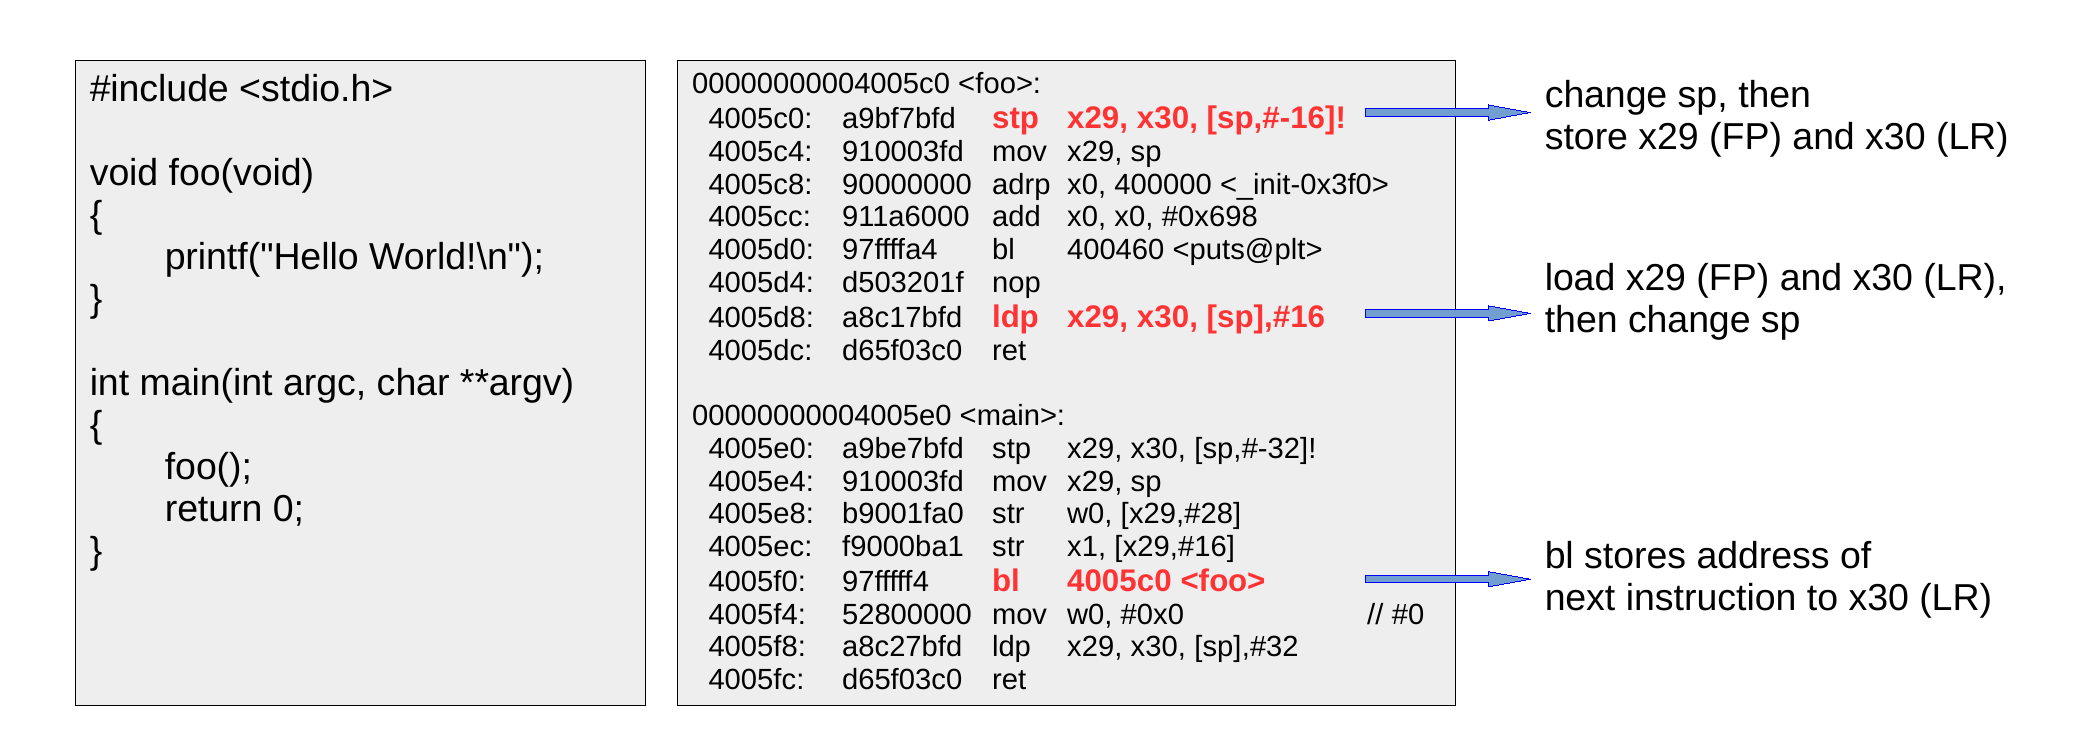

#include <stdio.h>
void foo(void)
{
	printf("Hello World!\n");
}
int main(int argc, char **argv)
{
	foo();
	return 0;
}
00000000004005c0 <foo>:
 4005c0:	a9bf7bfd 	stp	x29, x30, [sp,#-16]!
 4005c4:	910003fd 	mov	x29, sp
 4005c8:	90000000 	adrp	x0, 400000 <_init-0x3f0>
 4005cc:	911a6000 	add	x0, x0, #0x698
 4005d0:	97ffffa4 	bl	400460 <puts@plt>
 4005d4:	d503201f 	nop
 4005d8:	a8c17bfd 	ldp	x29, x30, [sp],#16
 4005dc:	d65f03c0 	ret
00000000004005e0 <main>:
 4005e0:	a9be7bfd 	stp	x29, x30, [sp,#-32]!
 4005e4:	910003fd 	mov	x29, sp
 4005e8:	b9001fa0 	str	w0, [x29,#28]
 4005ec:	f9000ba1 	str	x1, [x29,#16]
 4005f0:	97fffff4 	bl	4005c0 <foo>
 4005f4:	52800000 	mov	w0, #0x0 	// #0
 4005f8:	a8c27bfd 	ldp	x29, x30, [sp],#32
 4005fc:	d65f03c0 	ret
change sp, then
store x29 (FP) and x30 (LR)
load x29 (FP) and x30 (LR),
then change sp
bl stores address of
next instruction to x30 (LR)